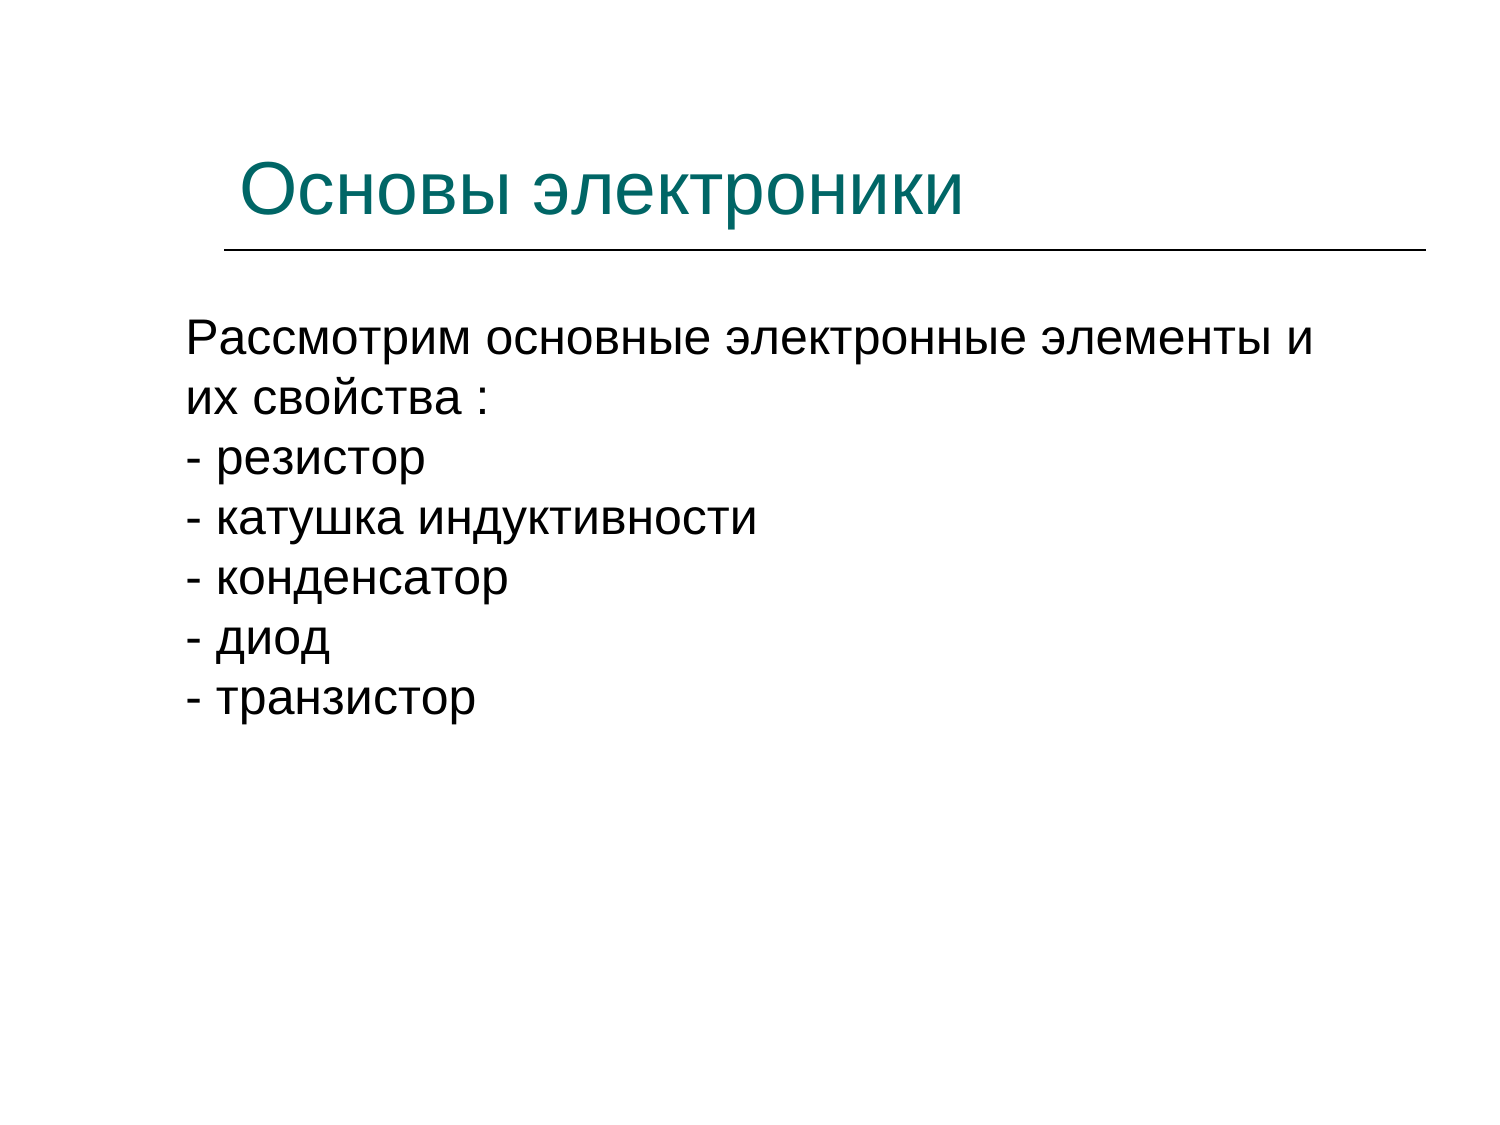

# Основы электроники
Рассмотрим основные электронные элементы и их свойства :
- резистор
- катушка индуктивности
- конденсатор
- диод
- транзистор